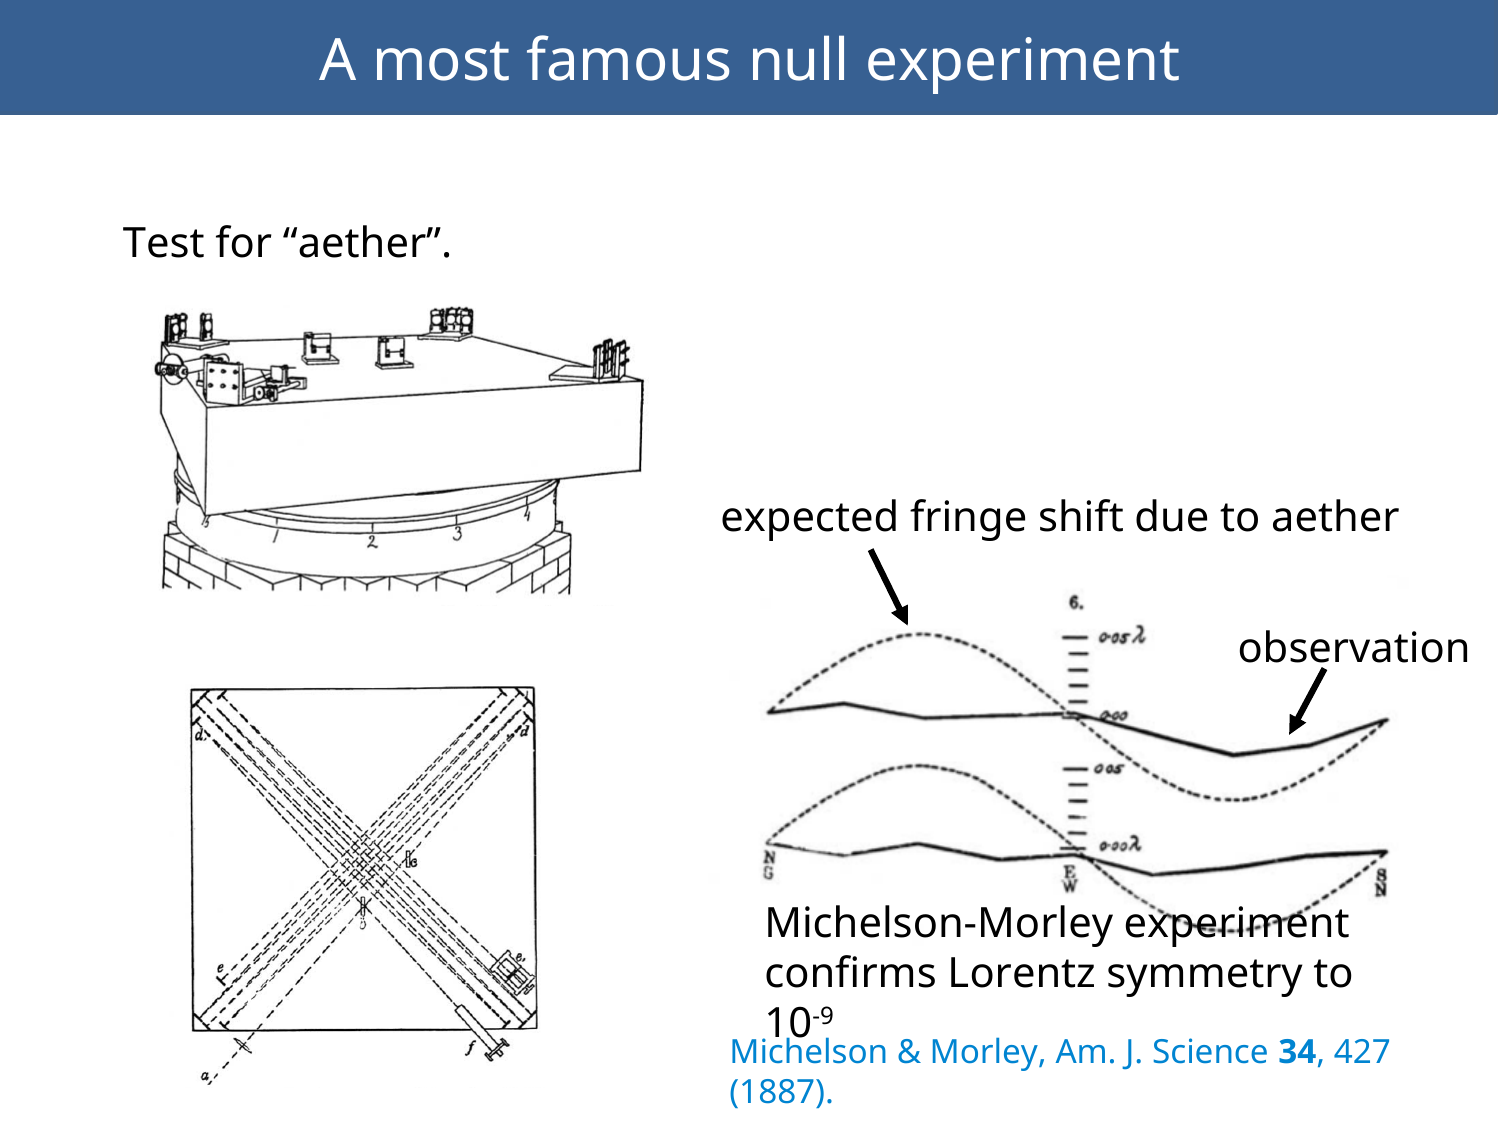

A most famous null experiment
Test for “aether”.
expected fringe shift due to aether
observation
Michelson-Morley experiment confirms Lorentz symmetry to 10-9
Michelson & Morley, Am. J. Science 34, 427 (1887).